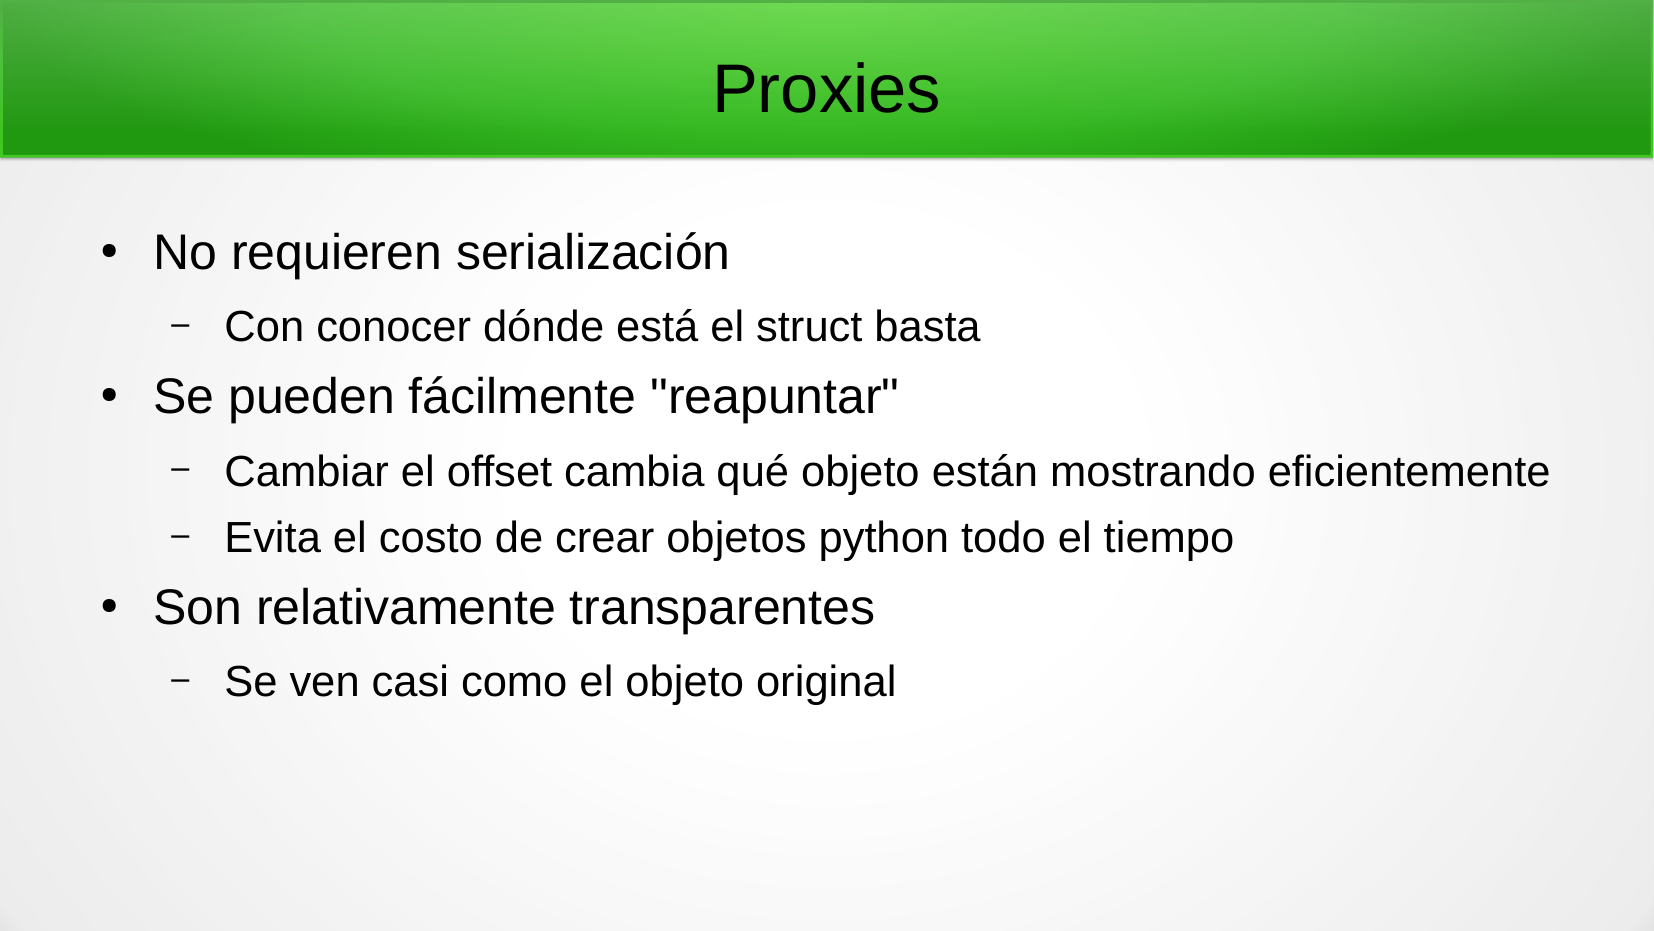

# Proxies
No requieren serialización
Con conocer dónde está el struct basta
Se pueden fácilmente "reapuntar"
Cambiar el offset cambia qué objeto están mostrando eficientemente
Evita el costo de crear objetos python todo el tiempo
Son relativamente transparentes
Se ven casi como el objeto original